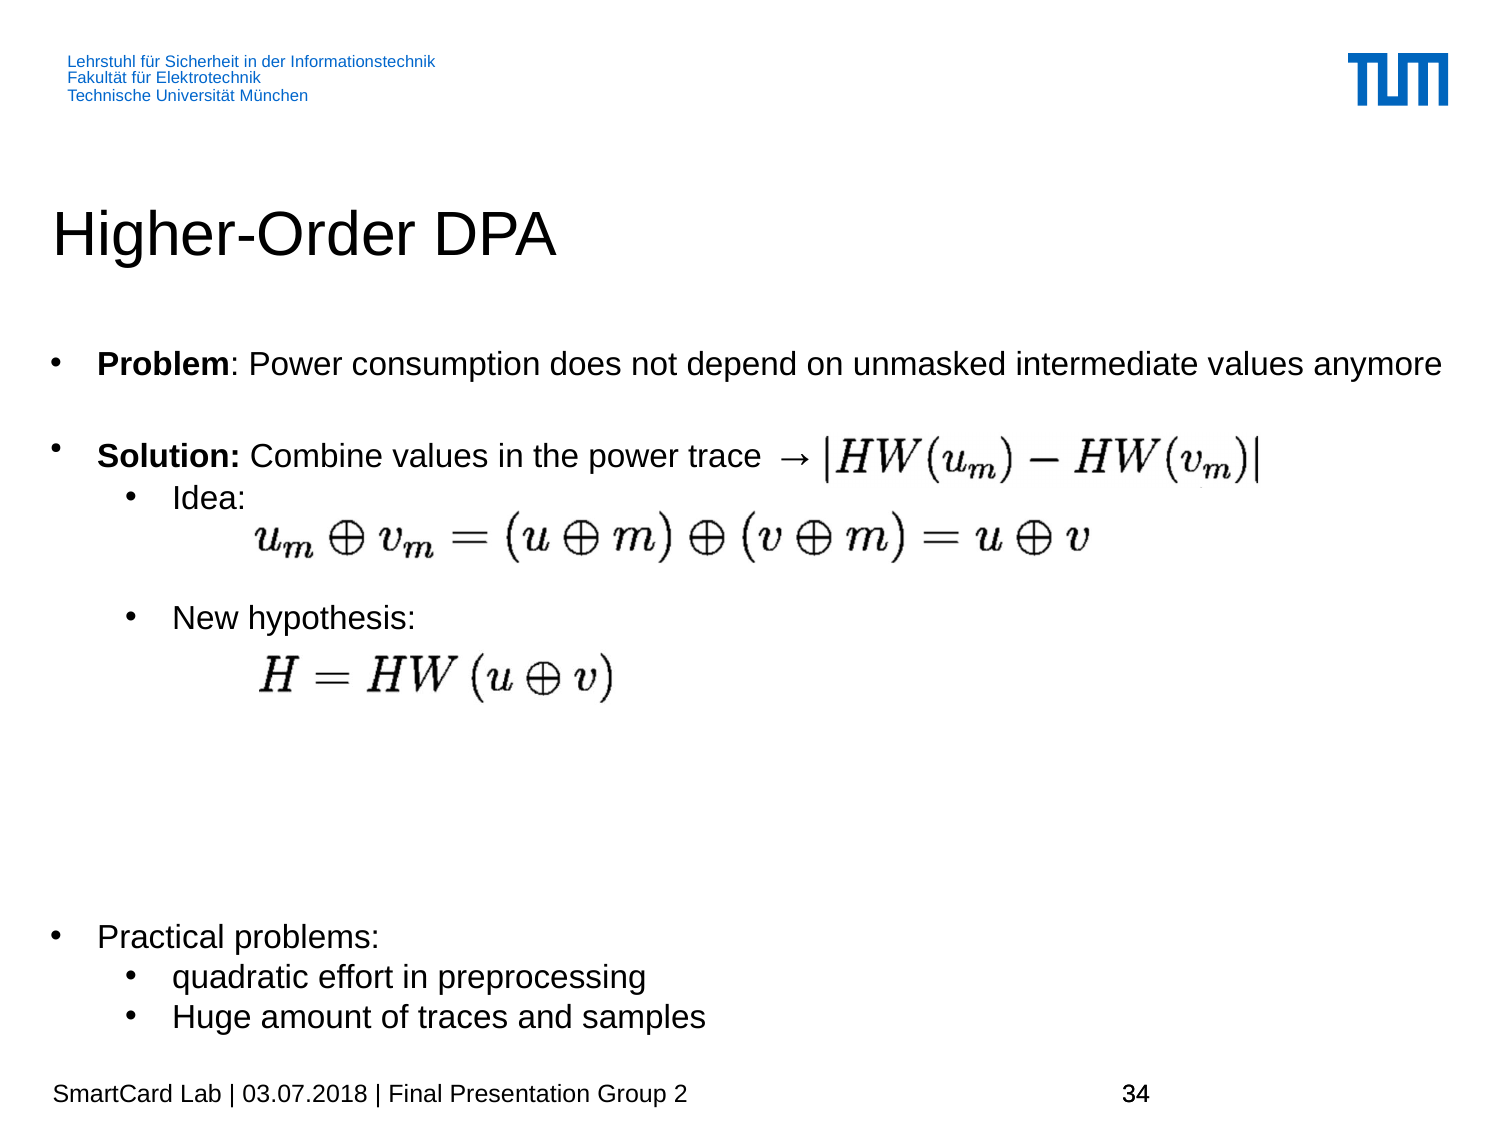

# Higher-Order DPA
Problem: Power consumption does not depend on unmasked intermediate values anymore
Solution: Combine values in the power trace →
Idea:
New hypothesis:
Practical problems:
quadratic effort in preprocessing
Huge amount of traces and samples
SmartCard Lab | 03.07.2018 | Final Presentation Group 2
SmartCard Lab Final Presentation | 03.07.2018 | Group 2
34